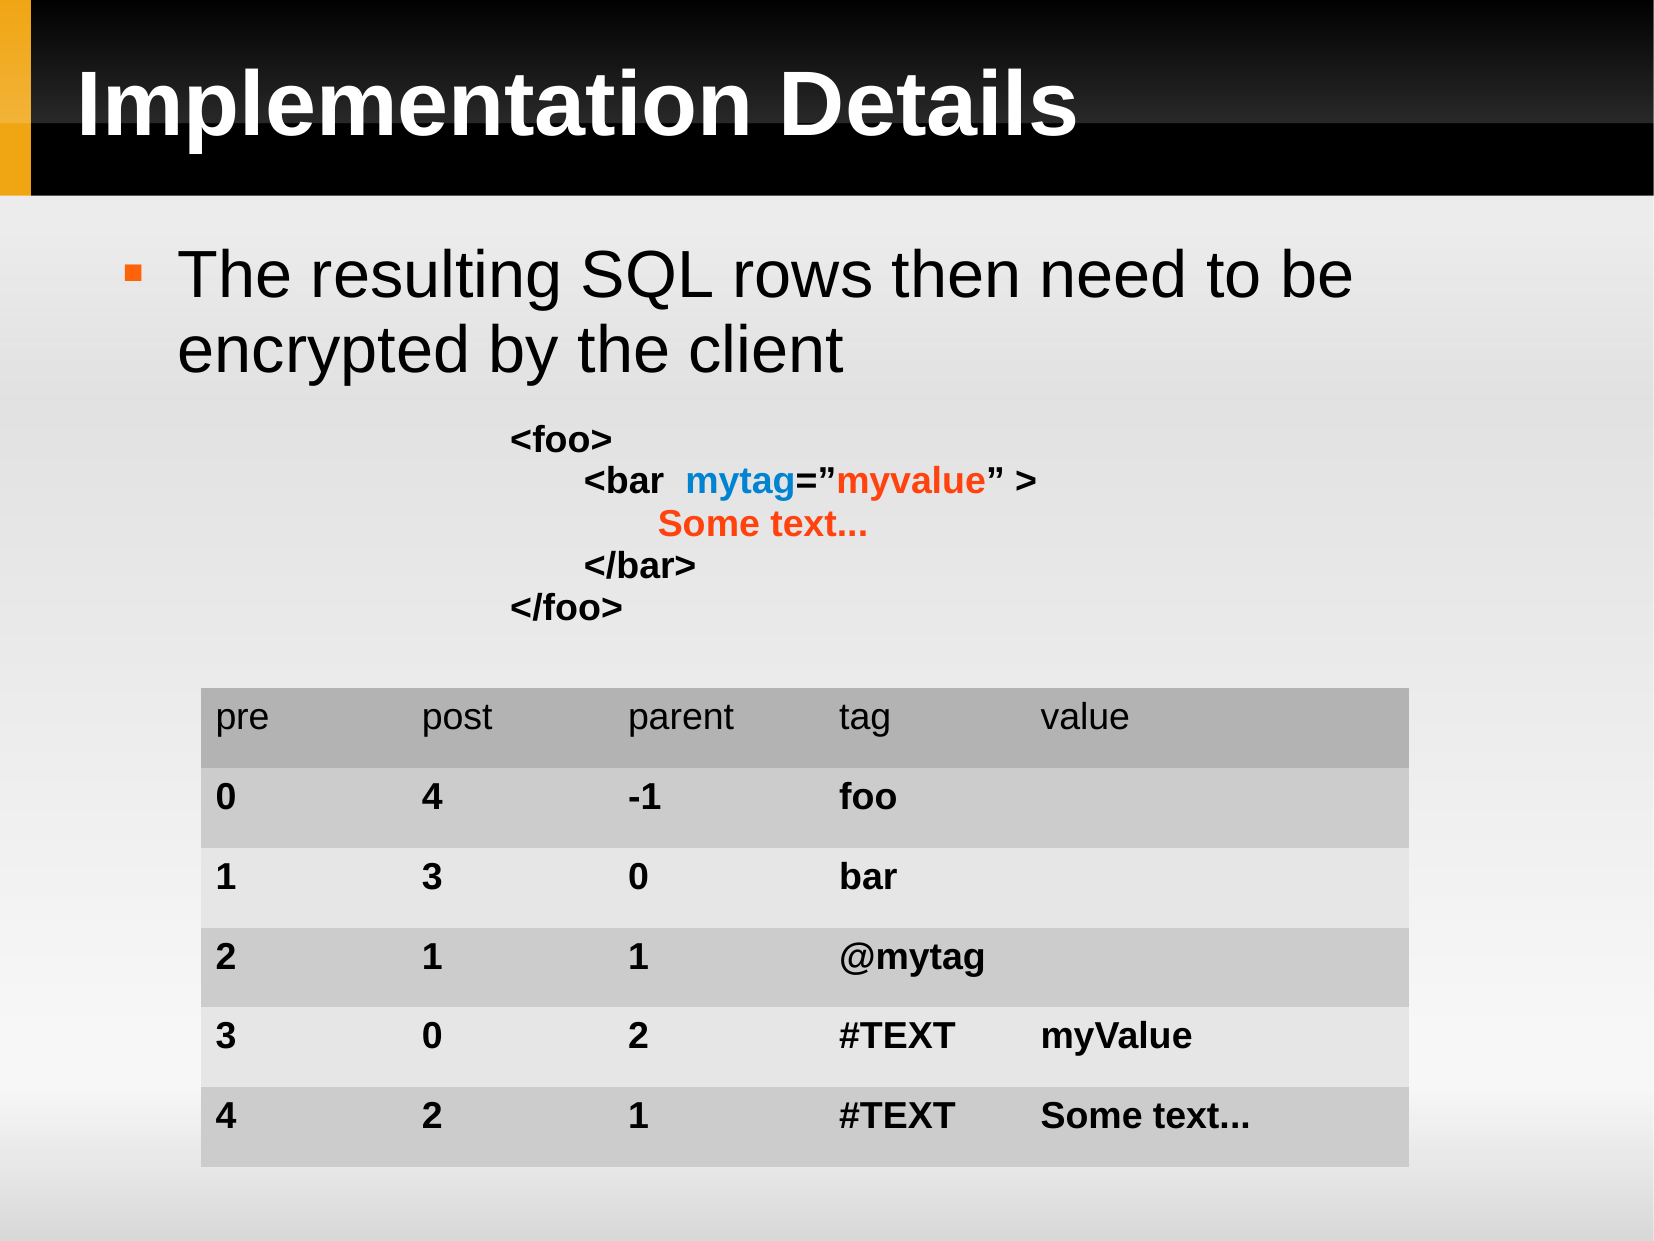

# Implementation Details
The resulting SQL rows then need to be encrypted by the client
<foo>
	<bar mytag=”myvalue” >
		Some text...
	</bar>
</foo>
| pre | post | parent | tag | value |
| --- | --- | --- | --- | --- |
| 0 | 4 | -1 | foo | |
| 1 | 3 | 0 | bar | |
| 2 | 1 | 1 | @mytag | |
| 3 | 0 | 2 | #TEXT | myValue |
| 4 | 2 | 1 | #TEXT | Some text... |